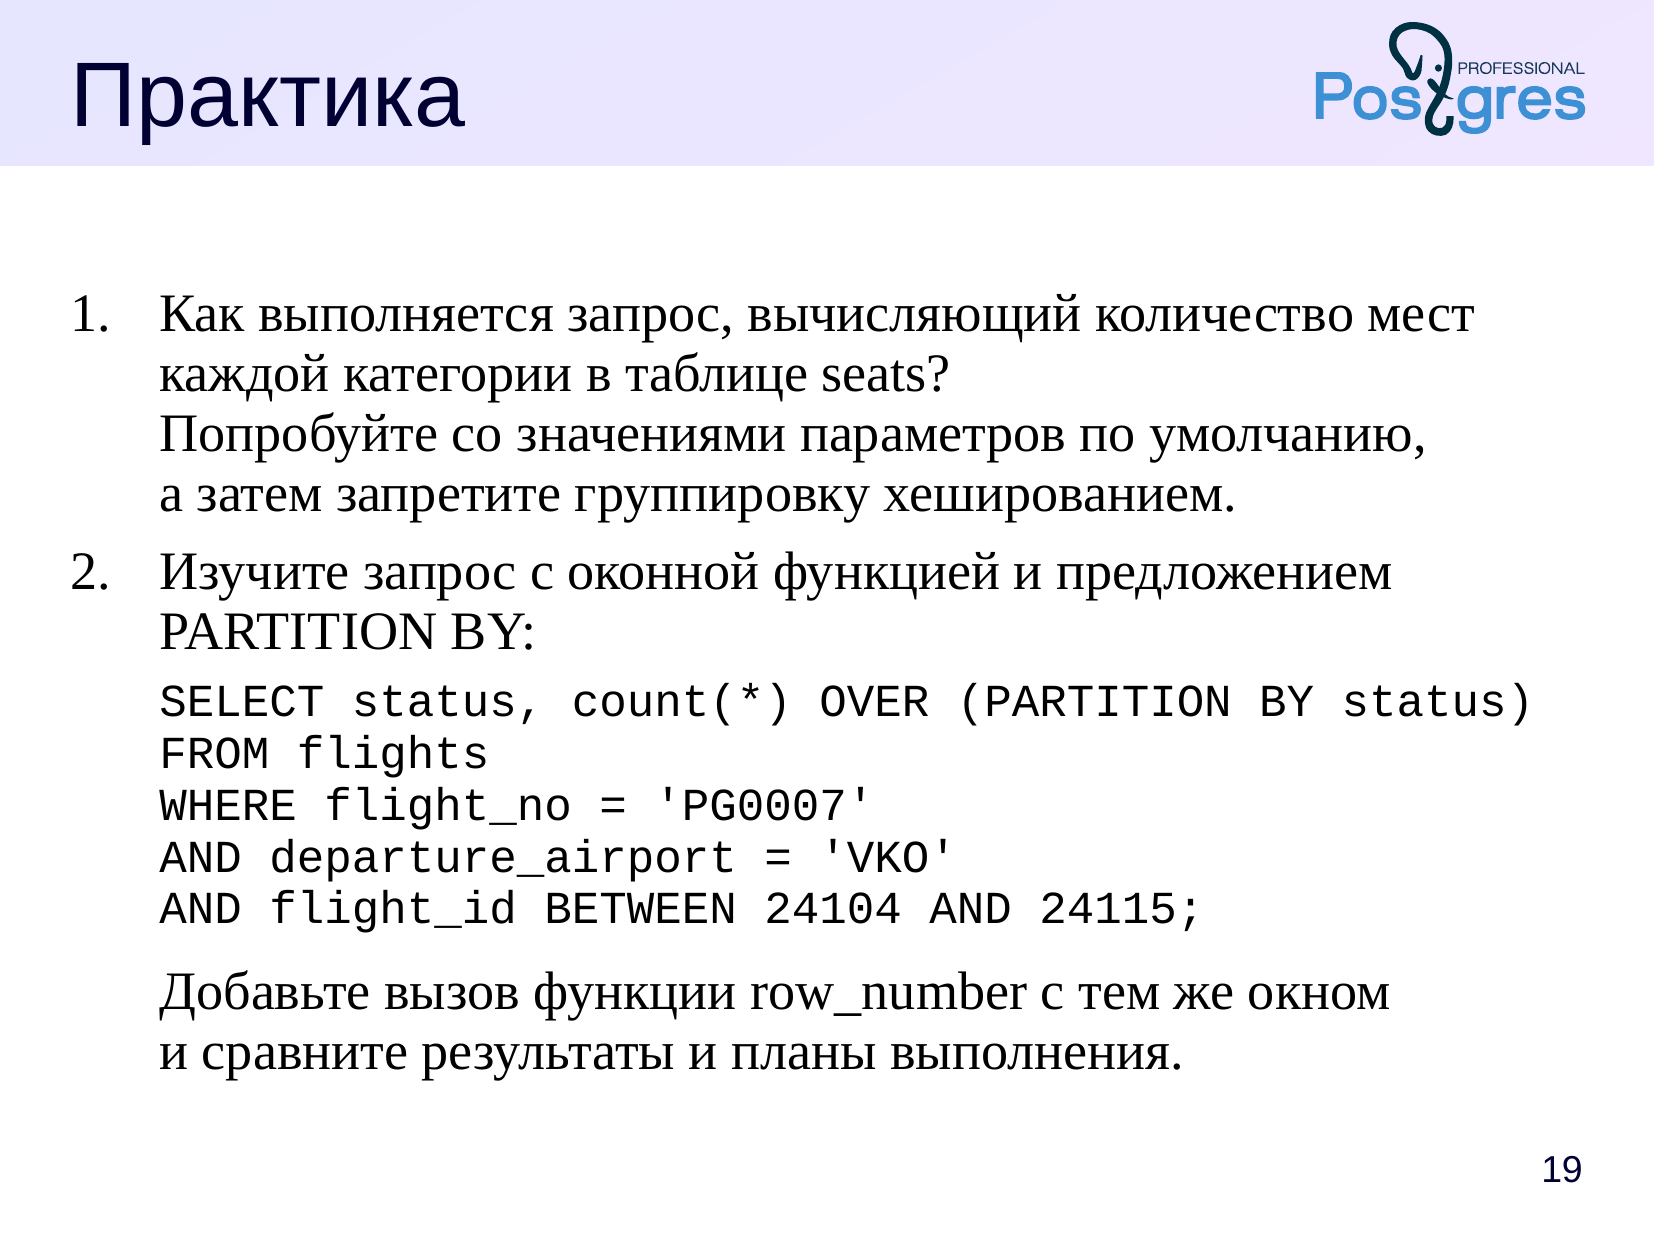

# Практика
Как выполняется запрос, вычисляющий количество мест каждой категории в таблице seats?
Попробуйте со значениями параметров по умолчанию,
а затем запретите группировку хешированием.
Изучите запрос с оконной функцией и предложением PARTITION BY:
SELECT status, count(*) OVER (PARTITION BY status)
FROM flights
WHERE flight_no = 'PG0007'
AND departure_airport = 'VKO'
AND flight_id BETWEEN 24104 AND 24115;
Добавьте вызов функции row_number с тем же окном
и сравните результаты и планы выполнения.